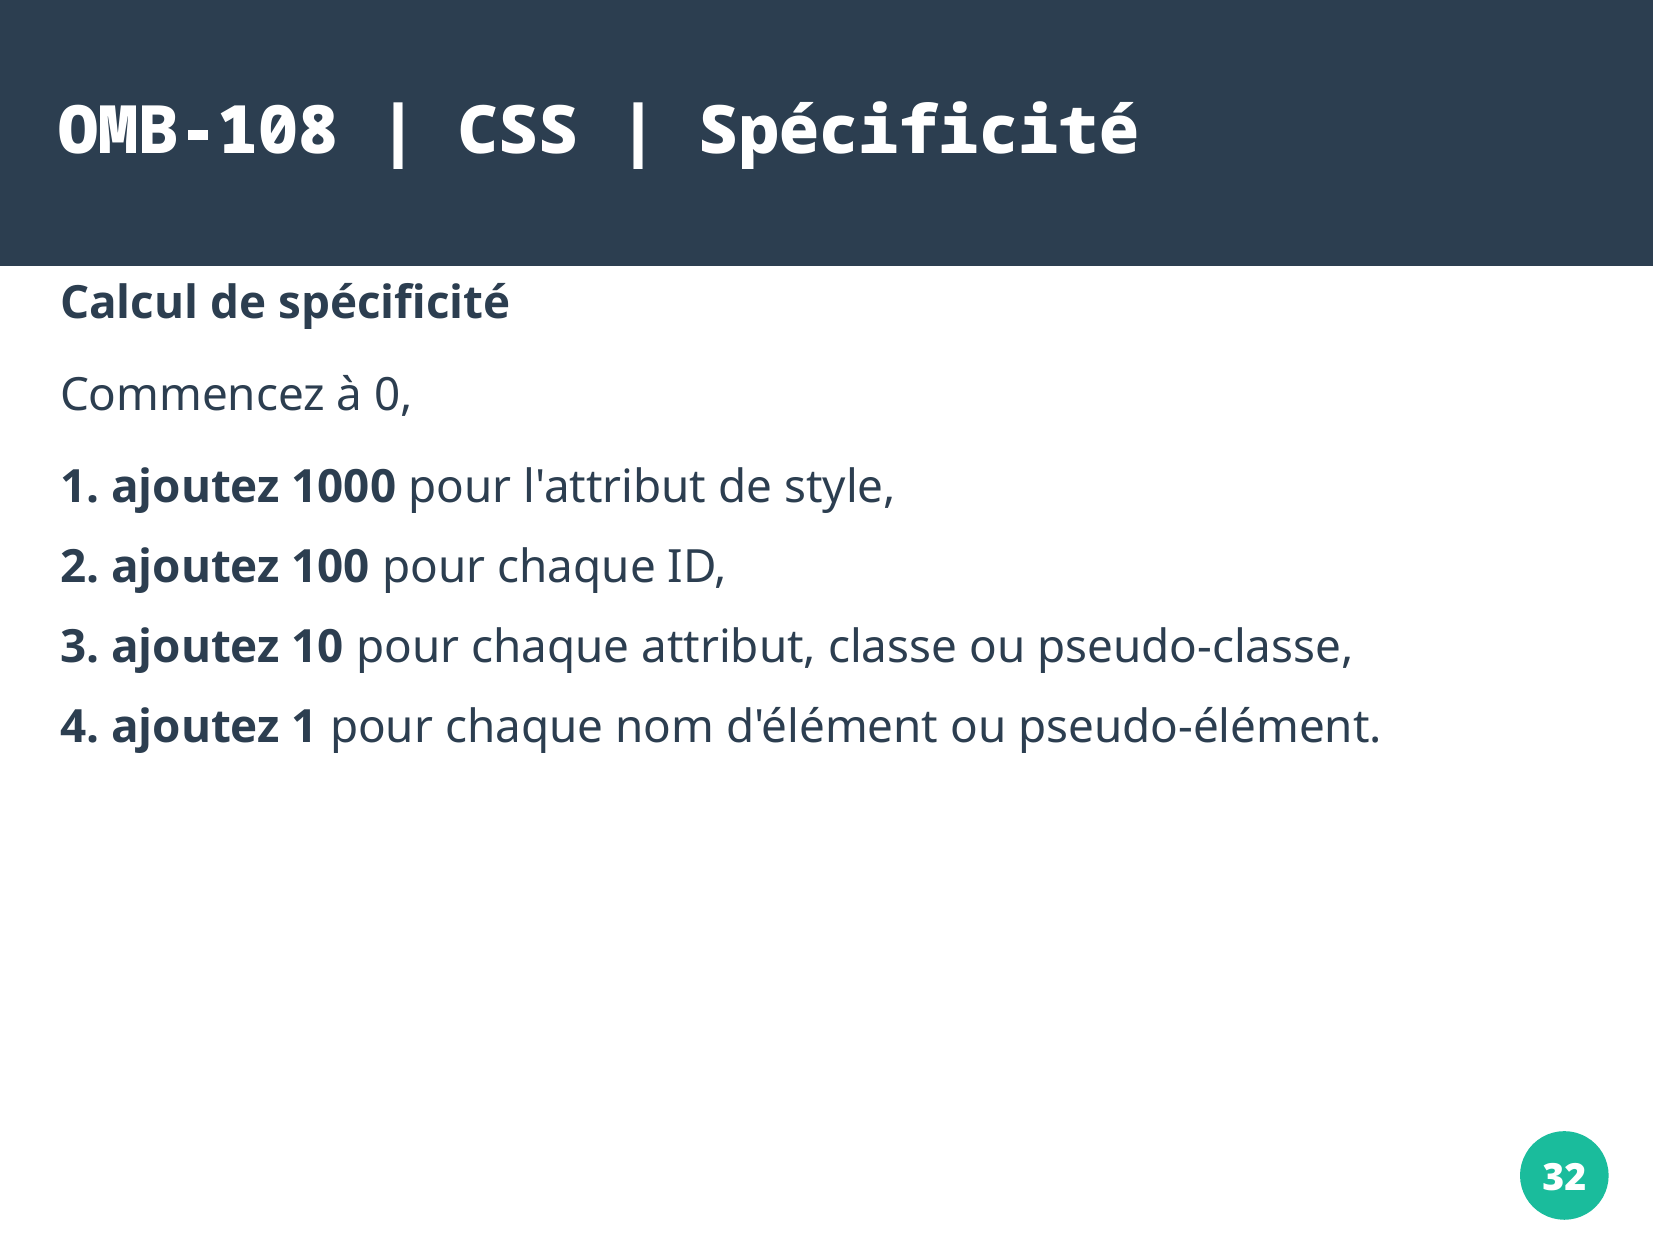

# OMB-108 | CSS | Spécificité
Calcul de spécificité
Commencez à 0,
1. ajoutez 1000 pour l'attribut de style,
2. ajoutez 100 pour chaque ID,
3. ajoutez 10 pour chaque attribut, classe ou pseudo-classe,
4. ajoutez 1 pour chaque nom d'élément ou pseudo-élément.
32